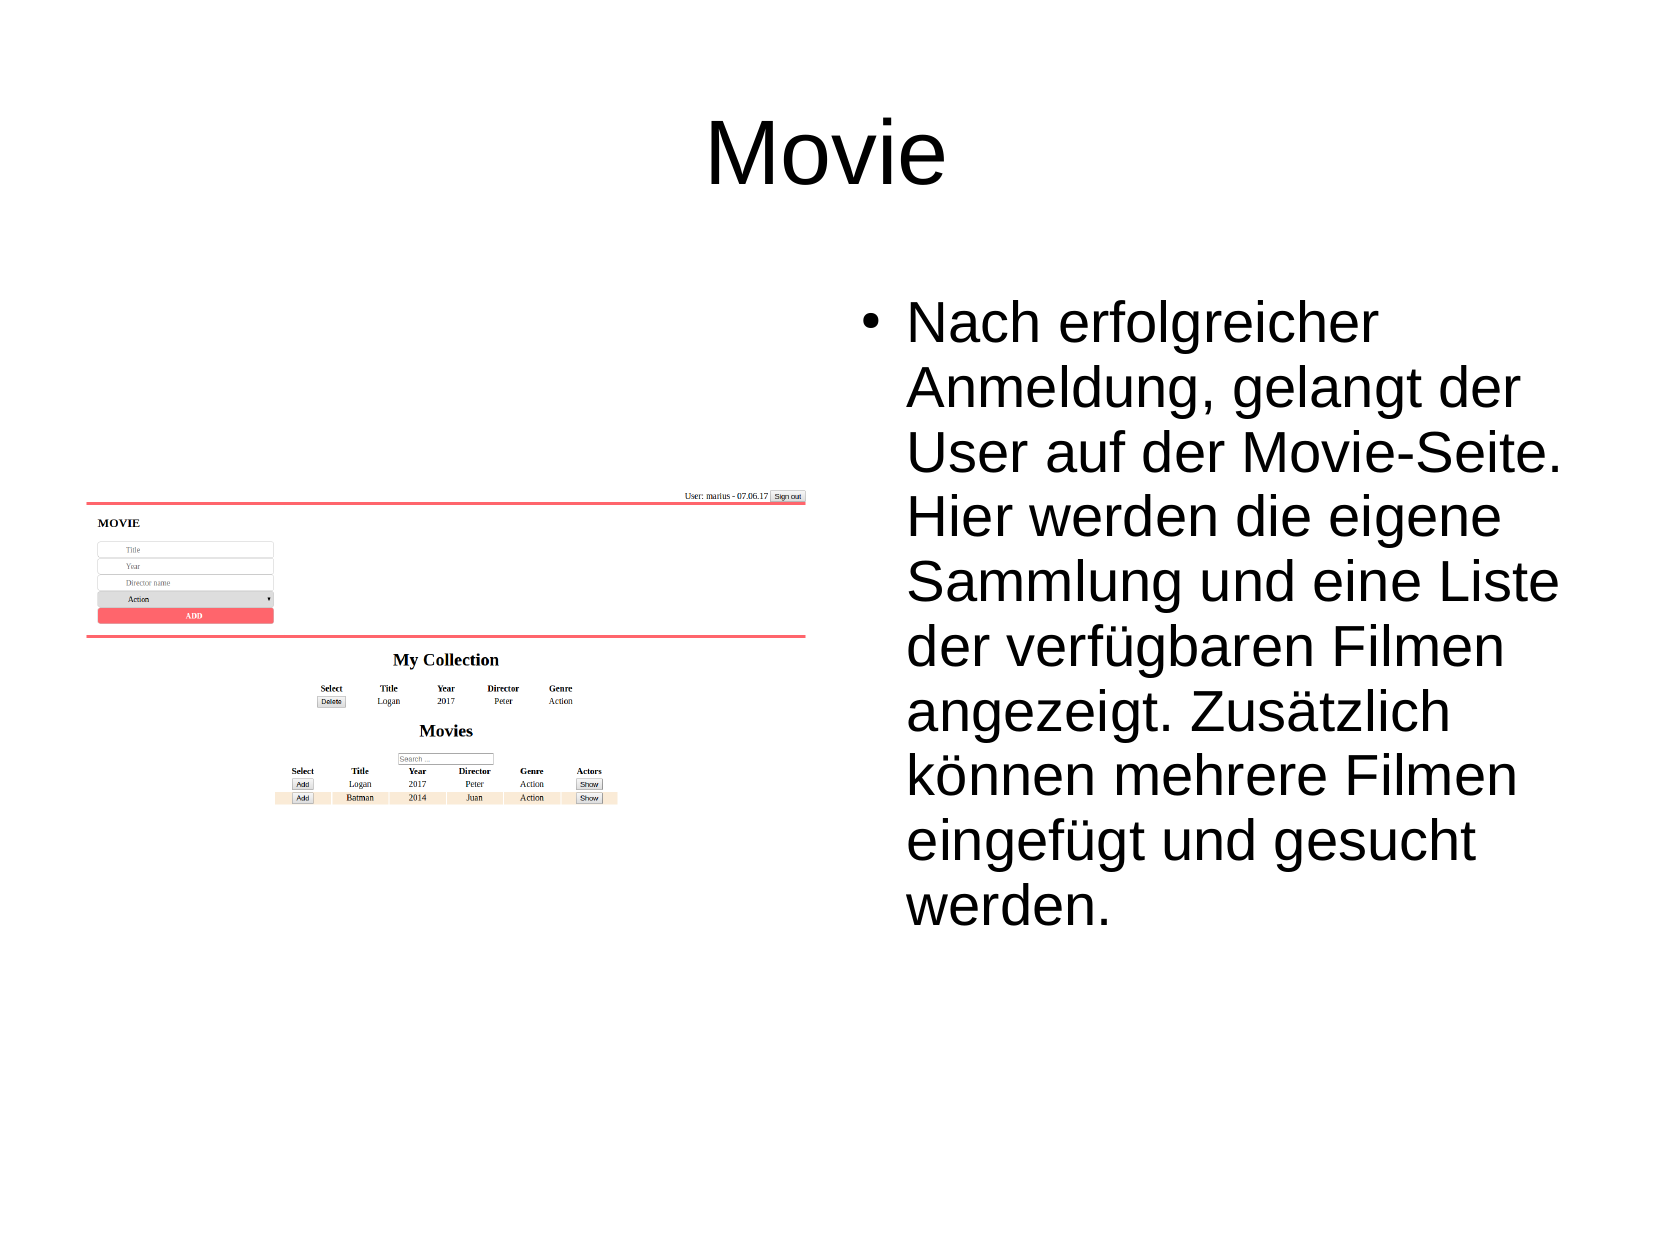

# Movie
Nach erfolgreicher Anmeldung, gelangt der User auf der Movie-Seite. Hier werden die eigene Sammlung und eine Liste der verfügbaren Filmen angezeigt. Zusätzlich können mehrere Filmen eingefügt und gesucht werden.